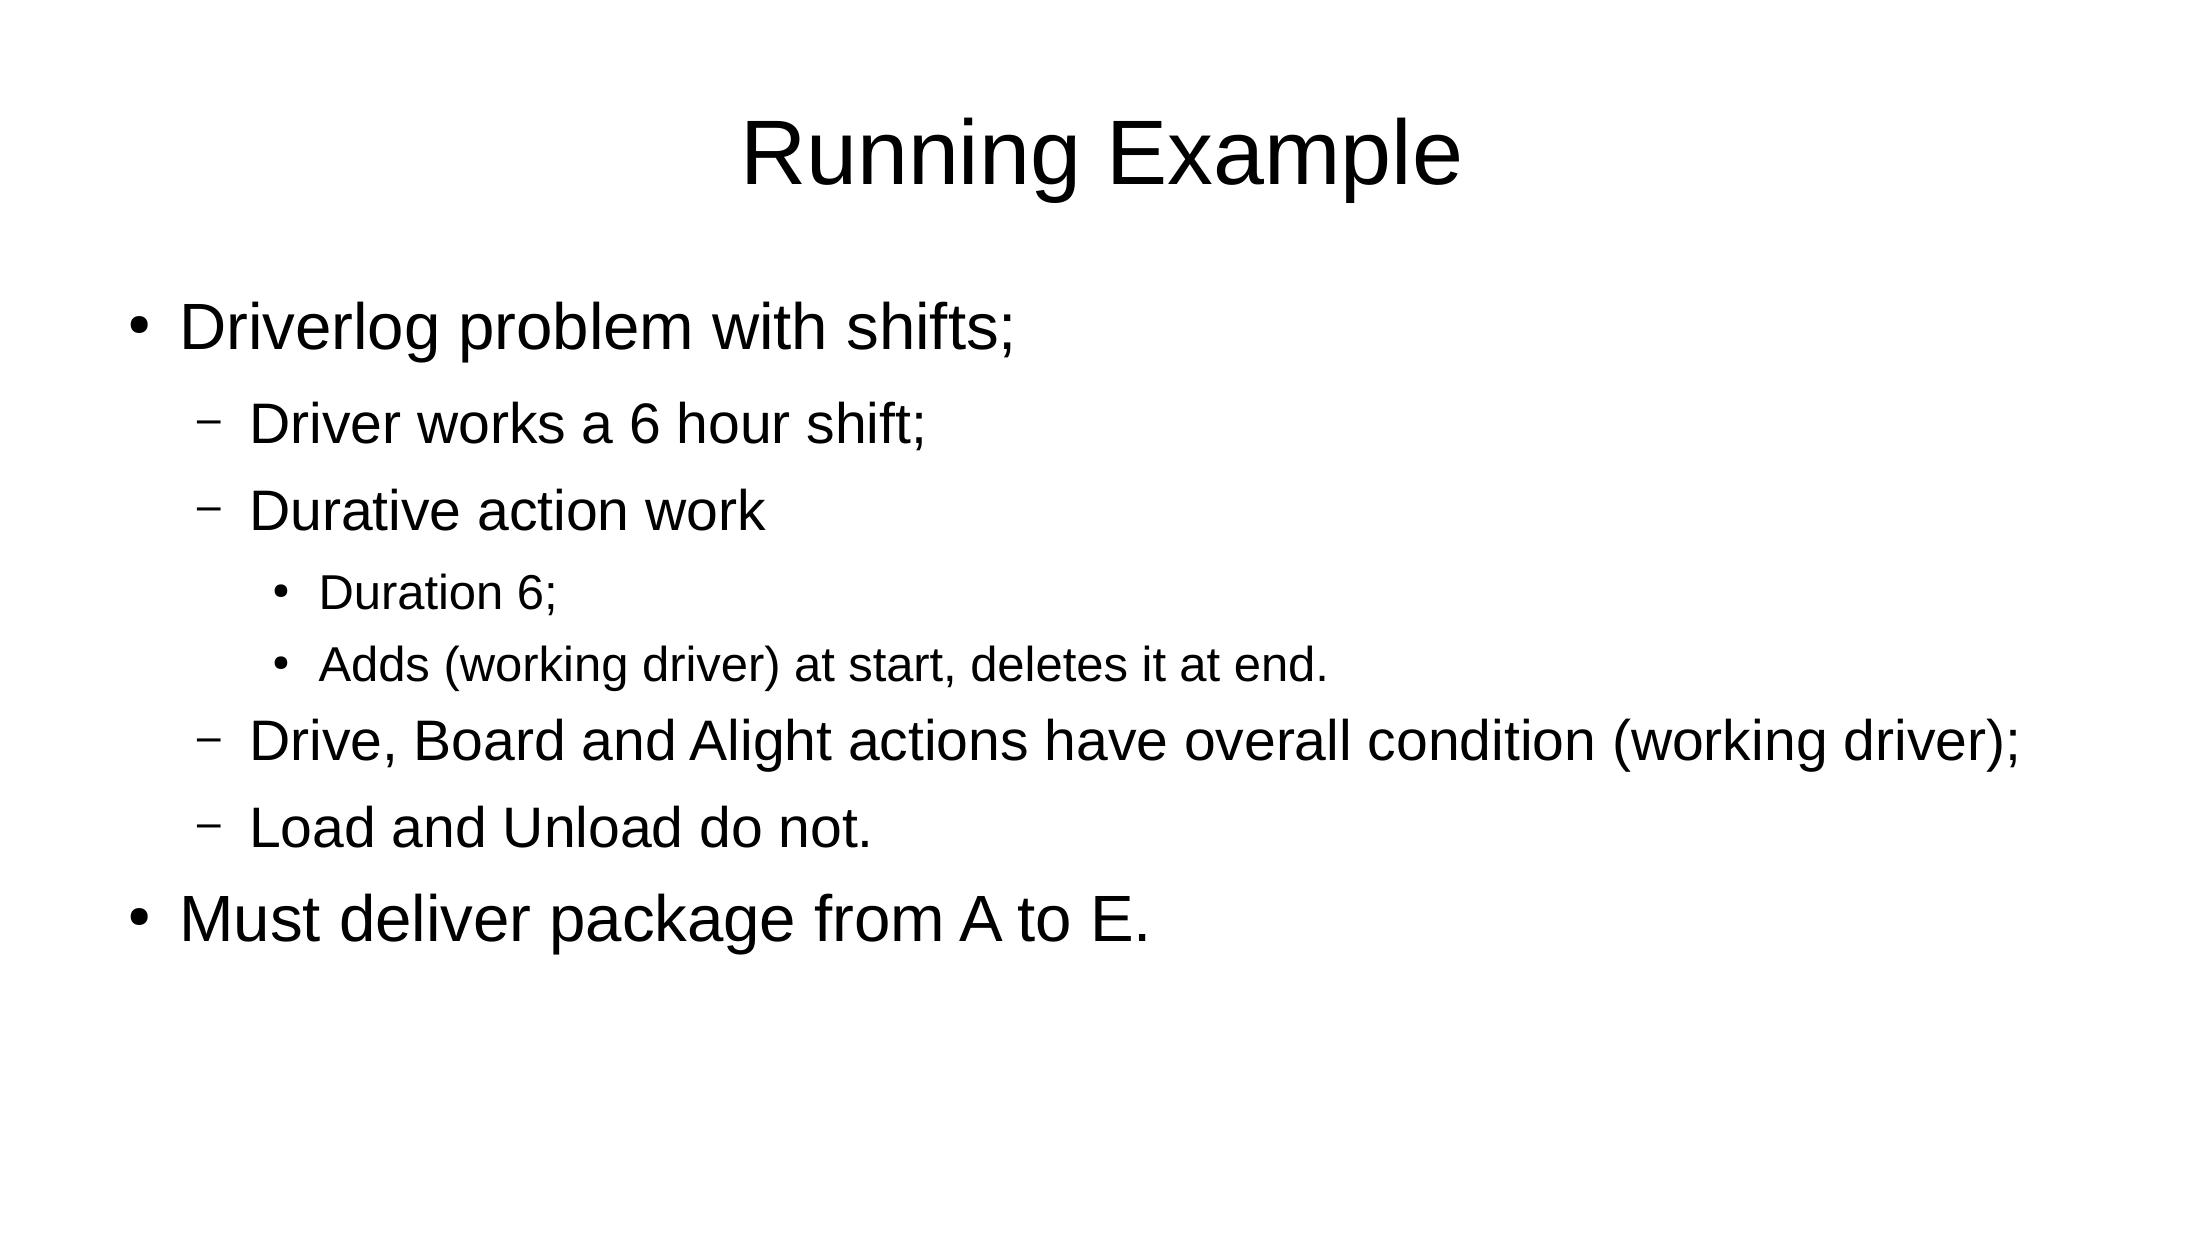

# Running Example
Driverlog problem with shifts;
Driver works a 6 hour shift;
Durative action work
Duration 6;
Adds (working driver) at start, deletes it at end.
Drive, Board and Alight actions have overall condition (working driver);
Load and Unload do not.
Must deliver package from A to E.